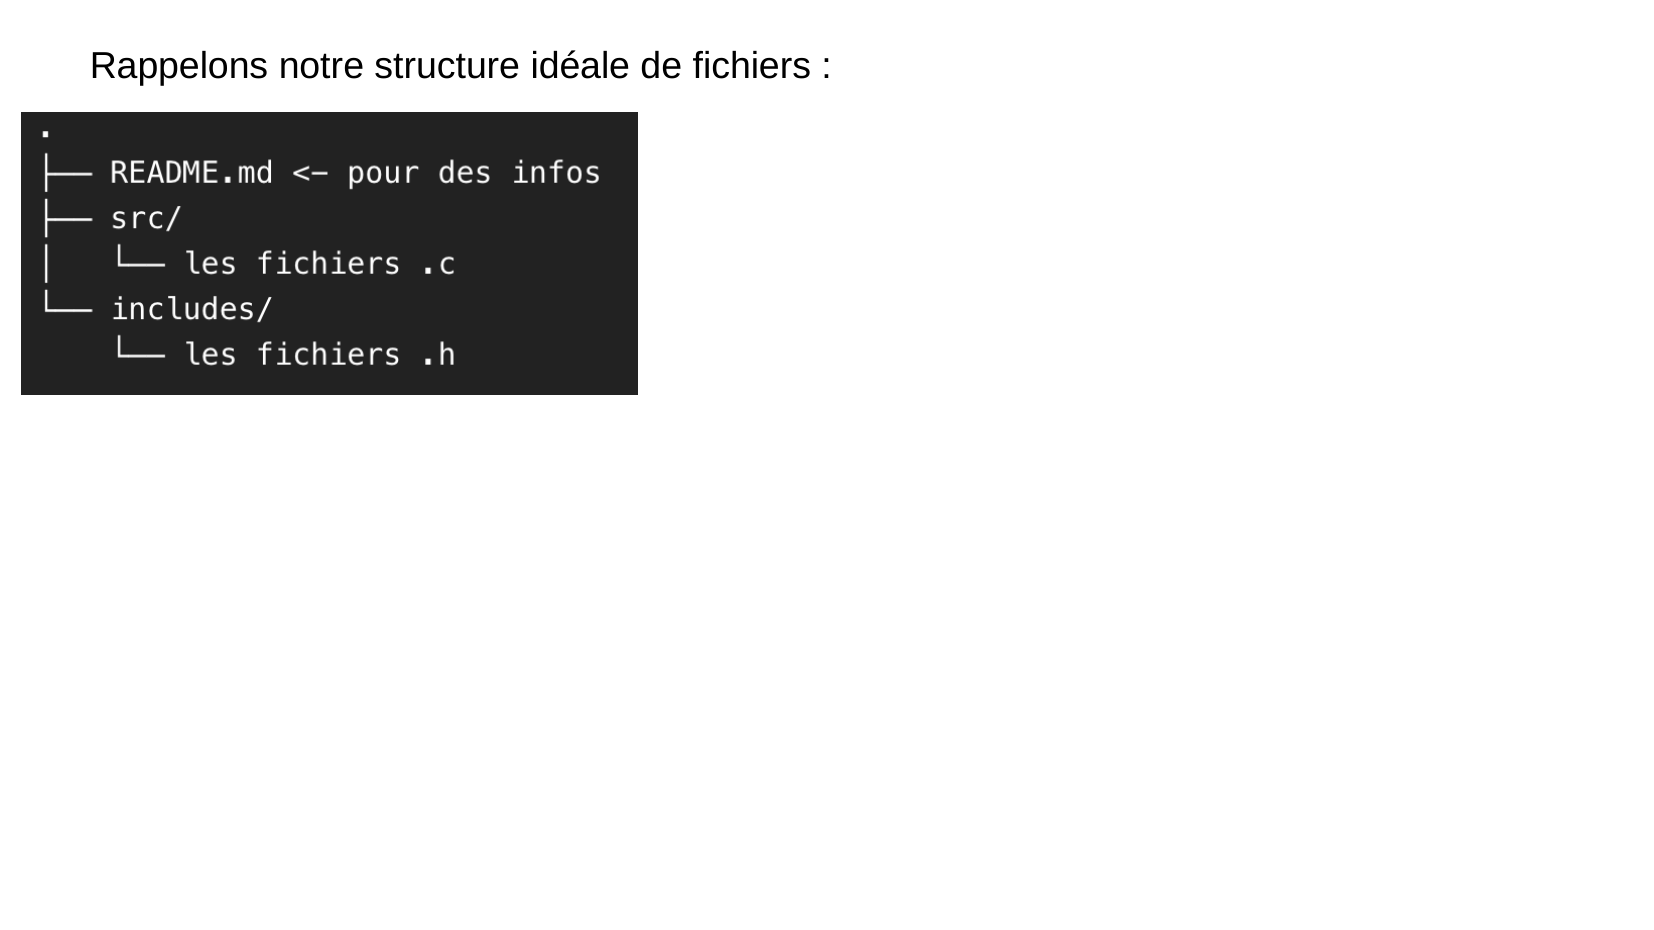

Rappelons notre structure idéale de fichiers :